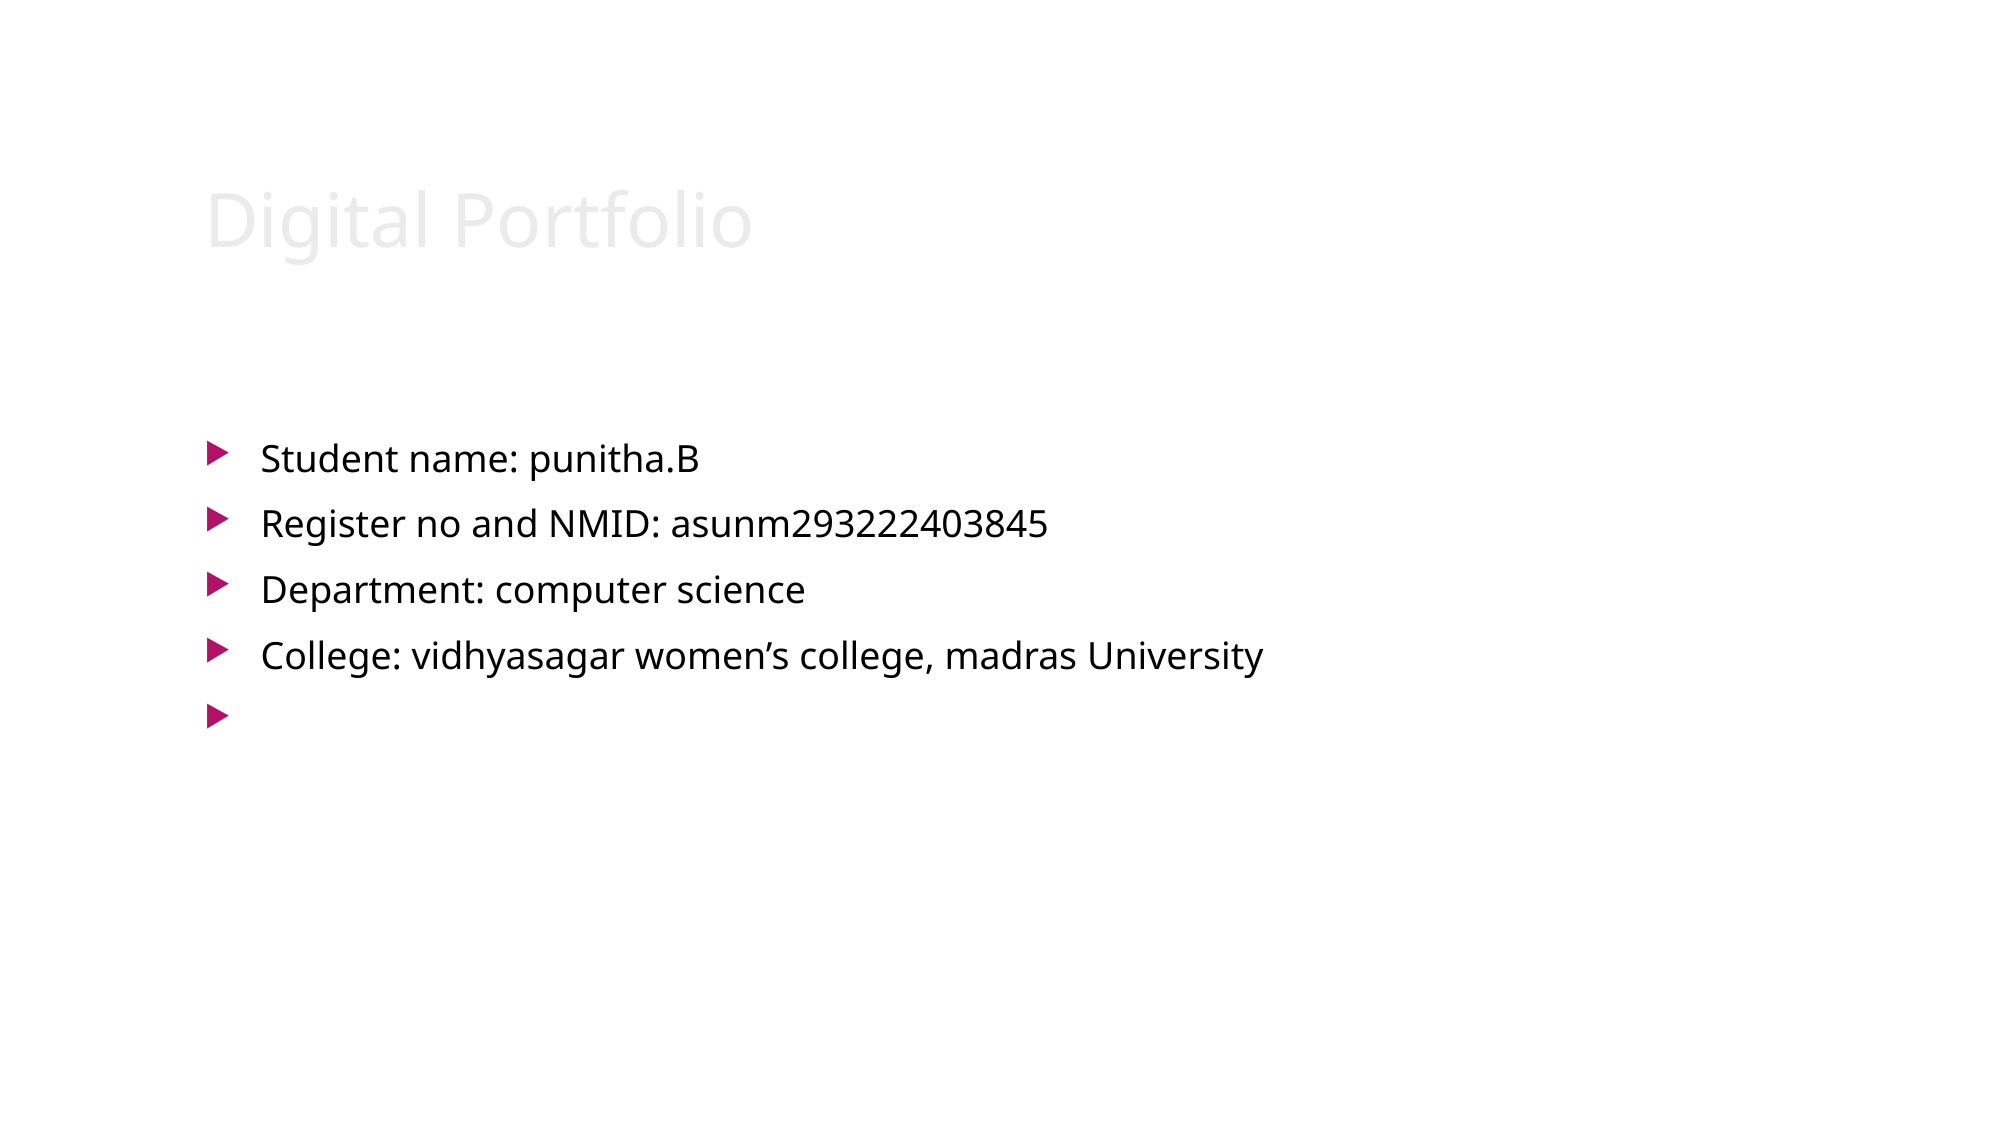

# Digital Portfolio
Student name: punitha.B
Register no and NMID: asunm293222403845
Department: computer science
College: vidhyasagar women’s college, madras University